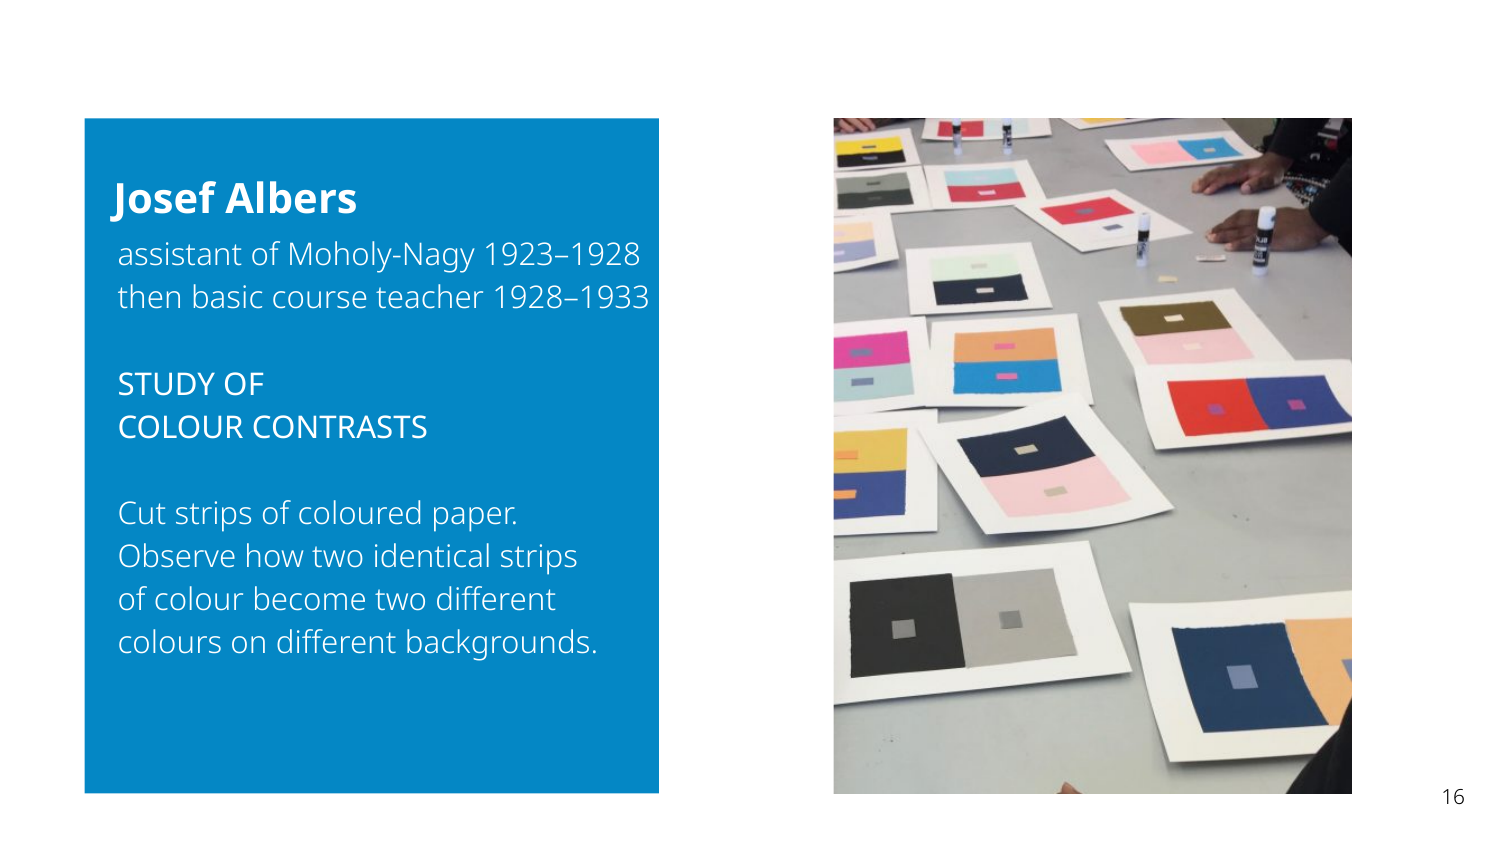

# Josef Albers
assistant of Moholy-Nagy 1923–1928
then basic course teacher 1928–1933
Study of
colour contrasts
Cut strips of coloured paper.
Observe how two identical strips
of colour become two different
colours on different backgrounds.